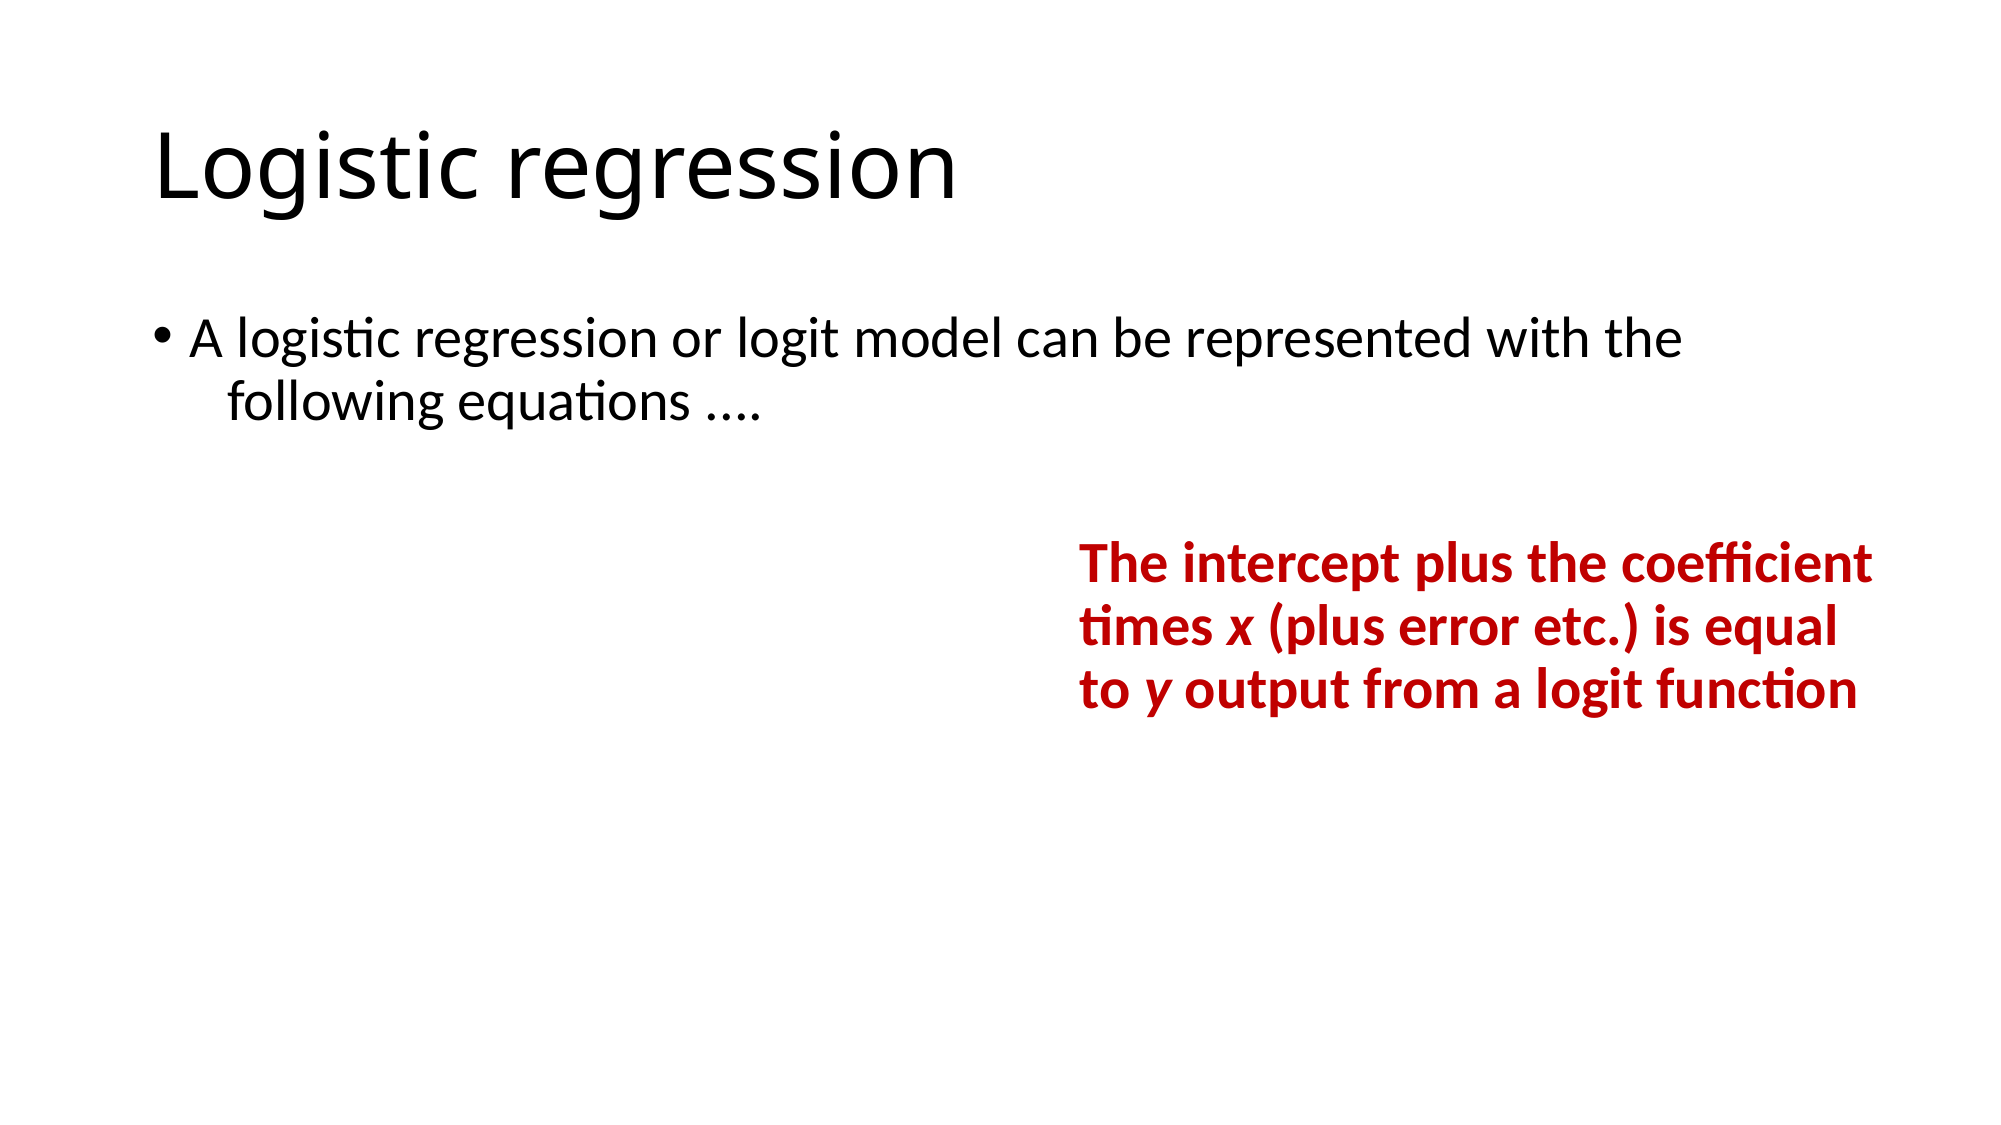

# Logistic regression
A logistic regression or logit model can be represented with the following equations ....
The intercept plus the coefficient times x (plus error etc.) is equal to y output from a logit function